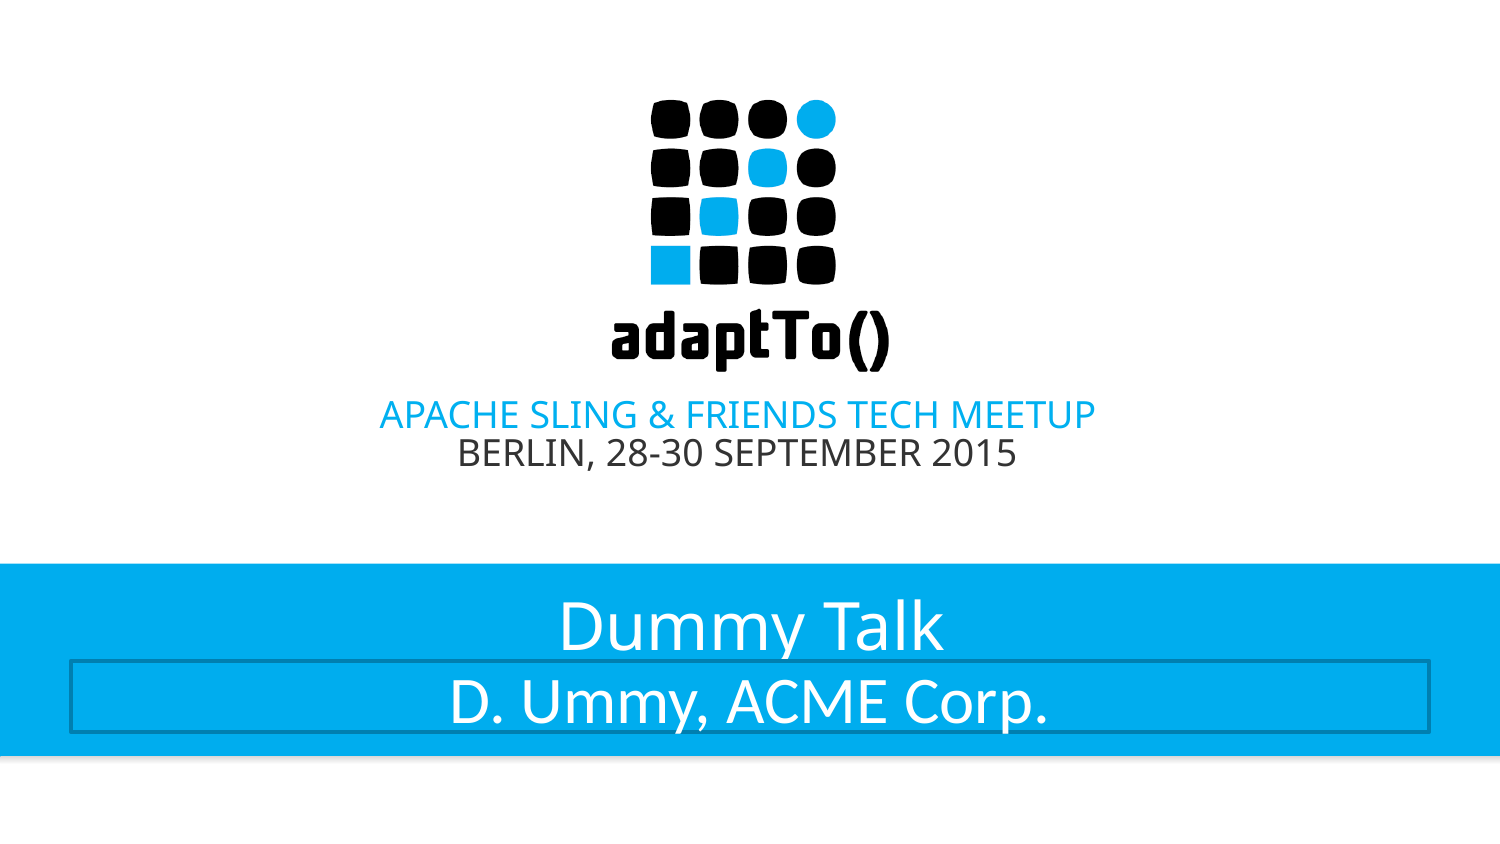

# Dummy Talk
D. Ummy, ACME Corp.